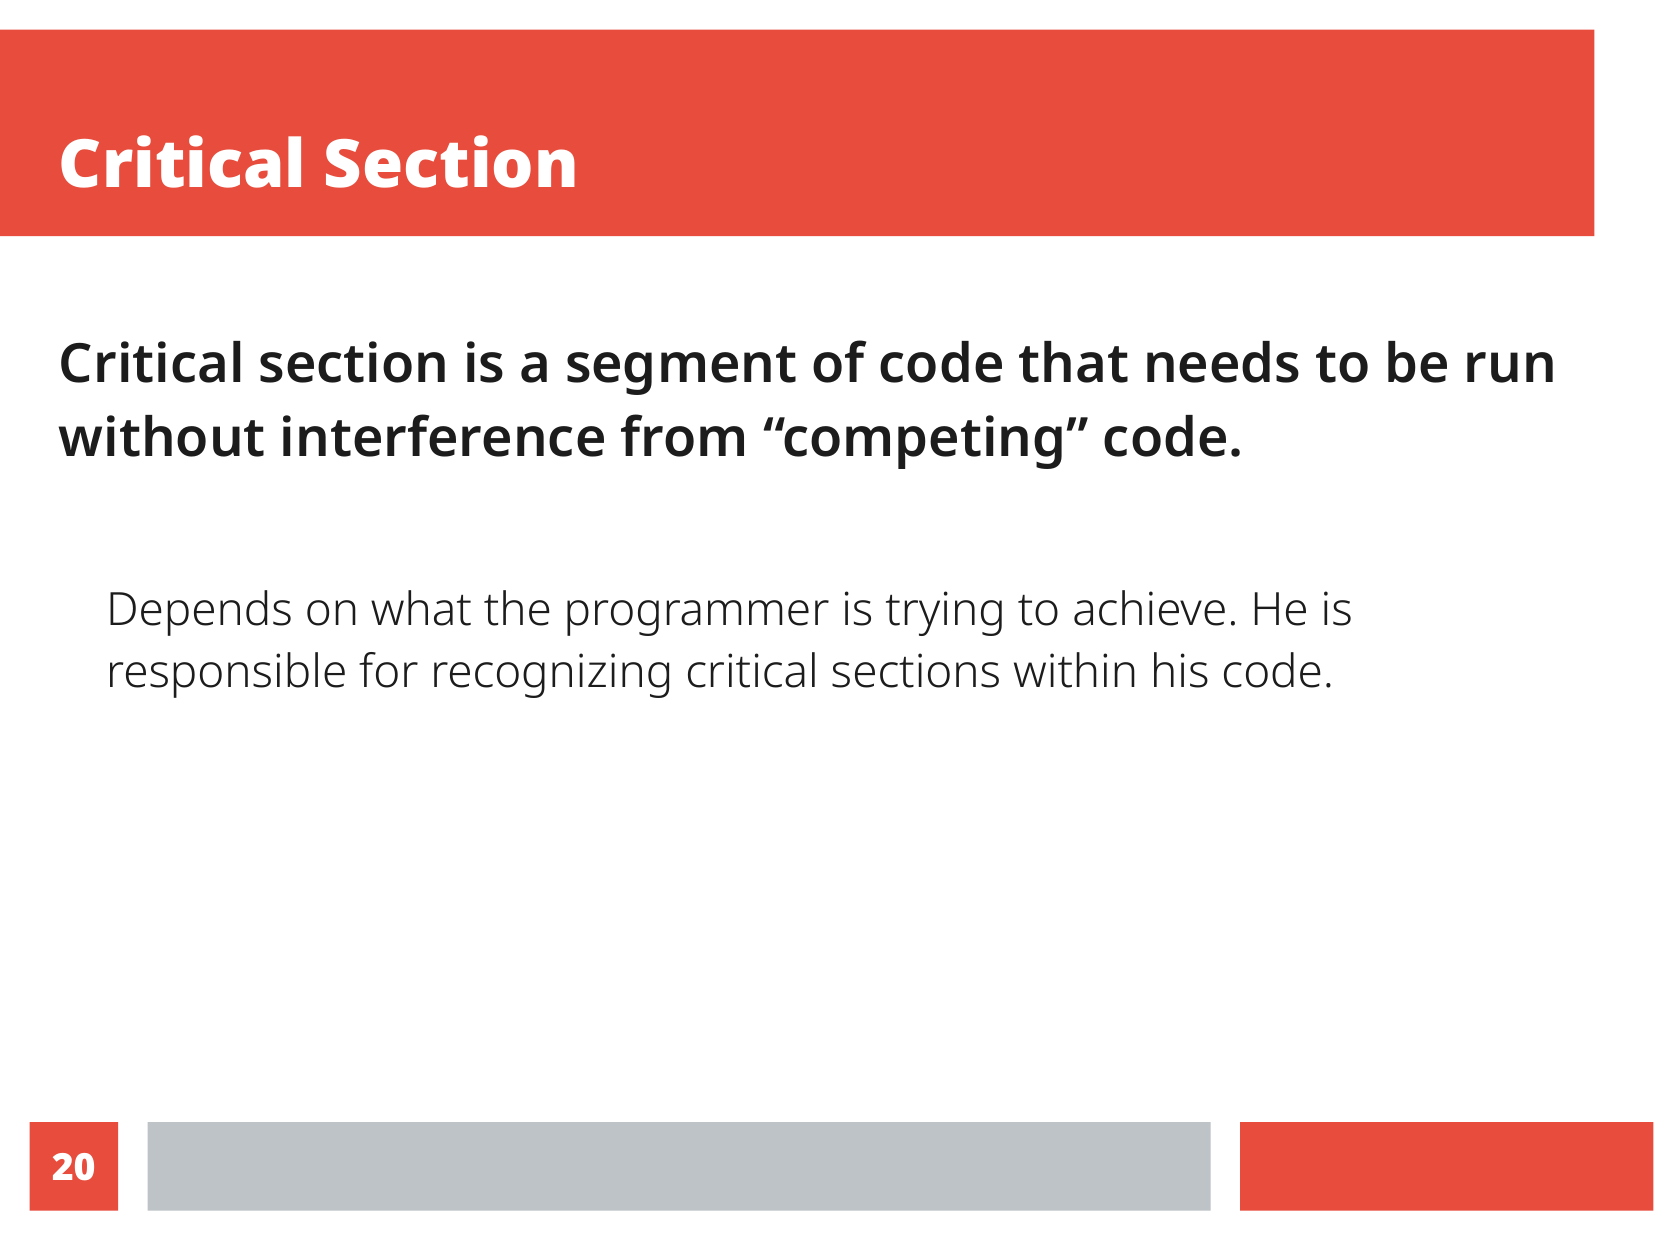

# Critical Section
Critical section is a segment of code that needs to be run without interference from “competing” code.
Depends on what the programmer is trying to achieve. He is responsible for recognizing critical sections within his code.
20